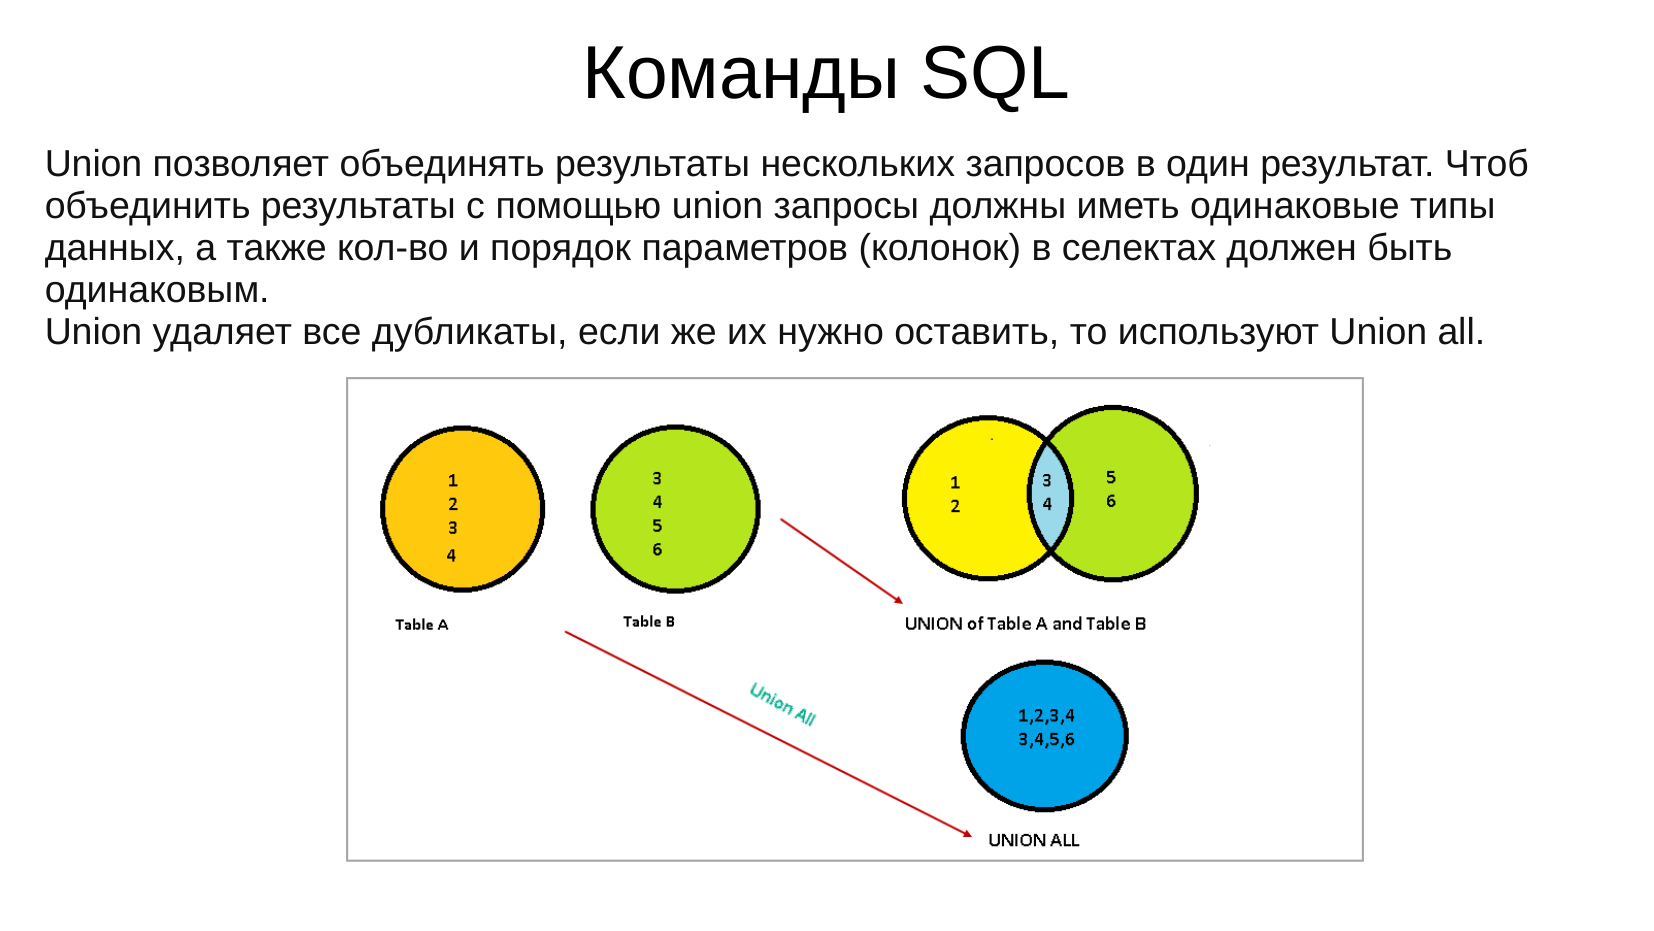

# Команды SQL
Union позволяет объединять результаты нескольких запросов в один результат. Чтоб объединить результаты с помощью union запросы должны иметь одинаковые типы данных, а также кол-во и порядок параметров (колонок) в селектах должен быть одинаковым.
Union удаляет все дубликаты, если же их нужно оставить, то используют Union all.